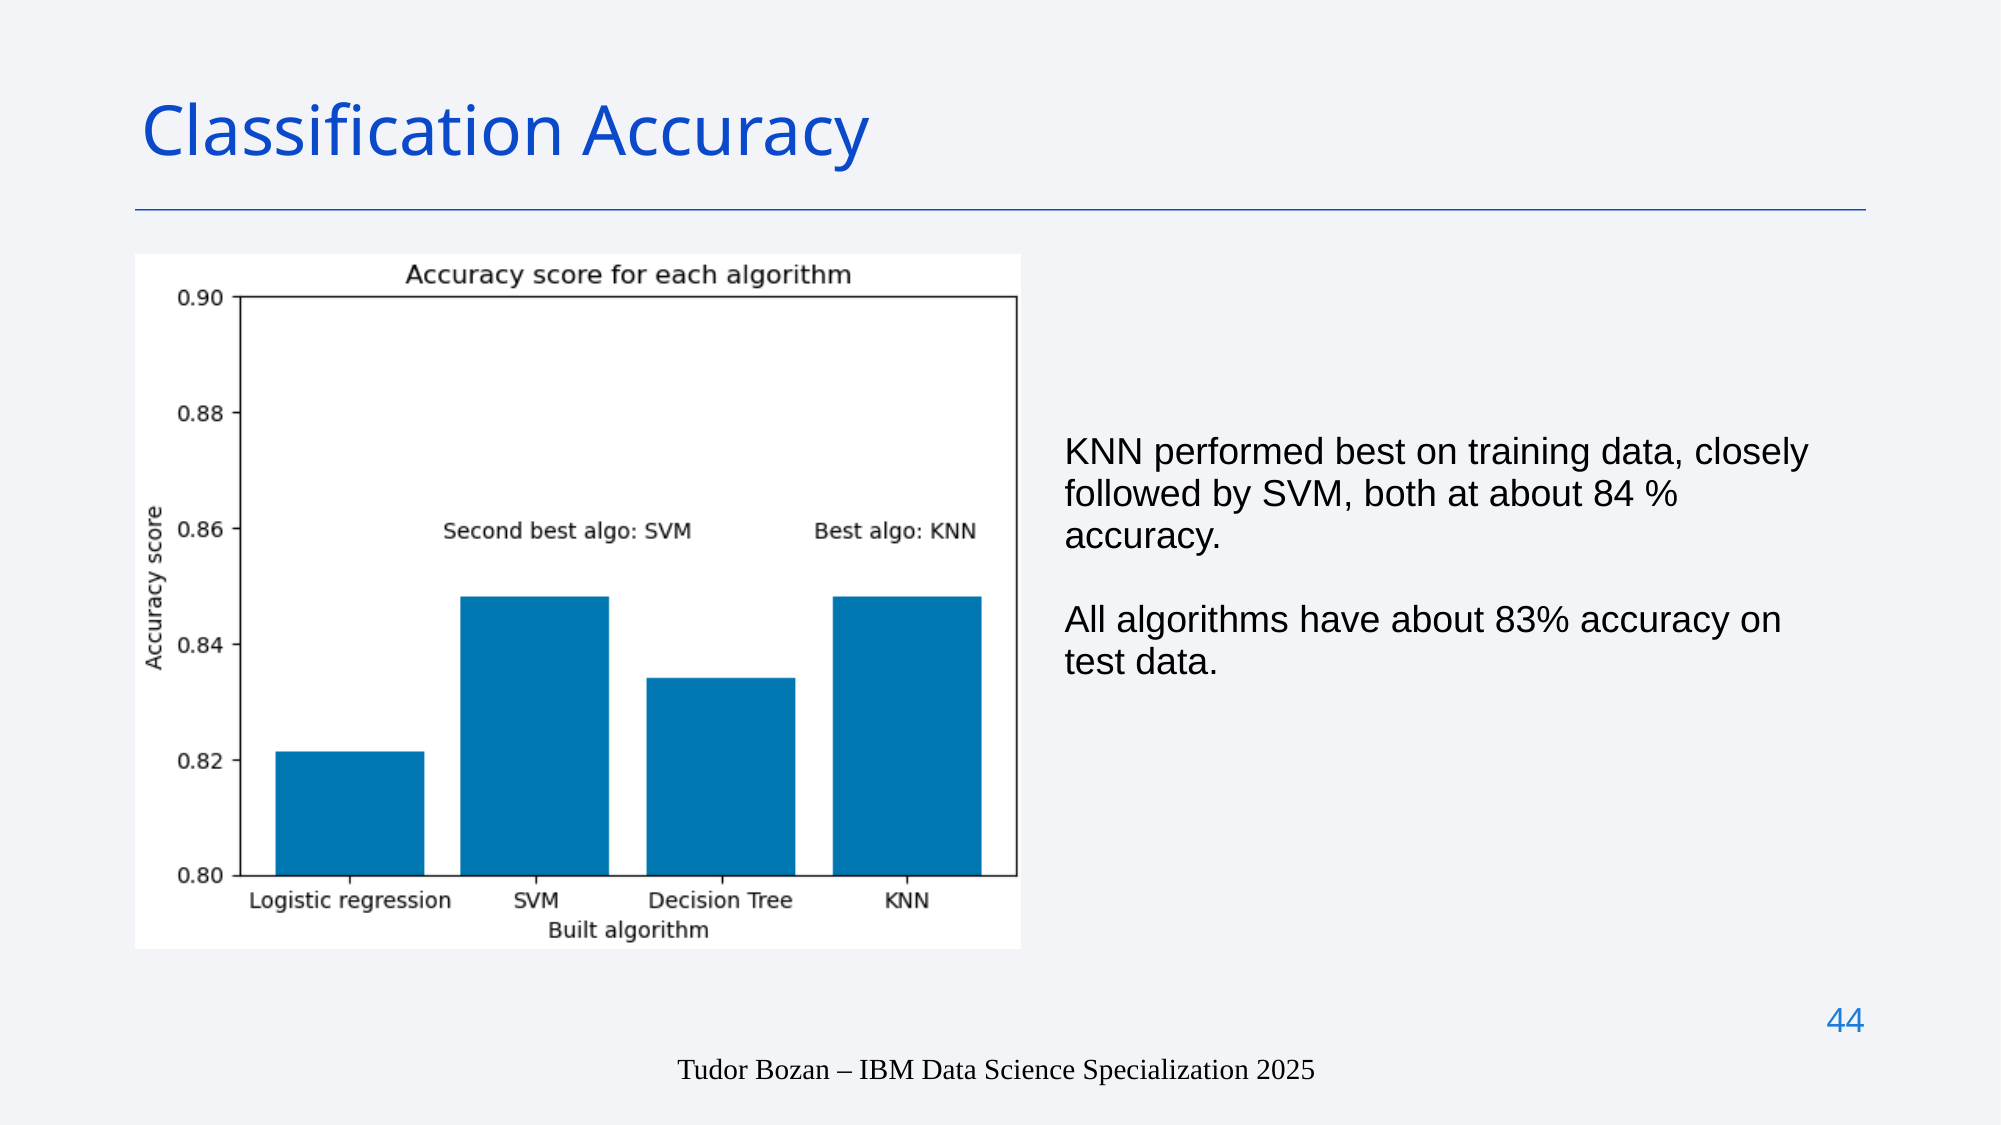

Classification Accuracy
KNN performed best on training data, closely followed by SVM, both at about 84 % accuracy.
All algorithms have about 83% accuracy on test data.